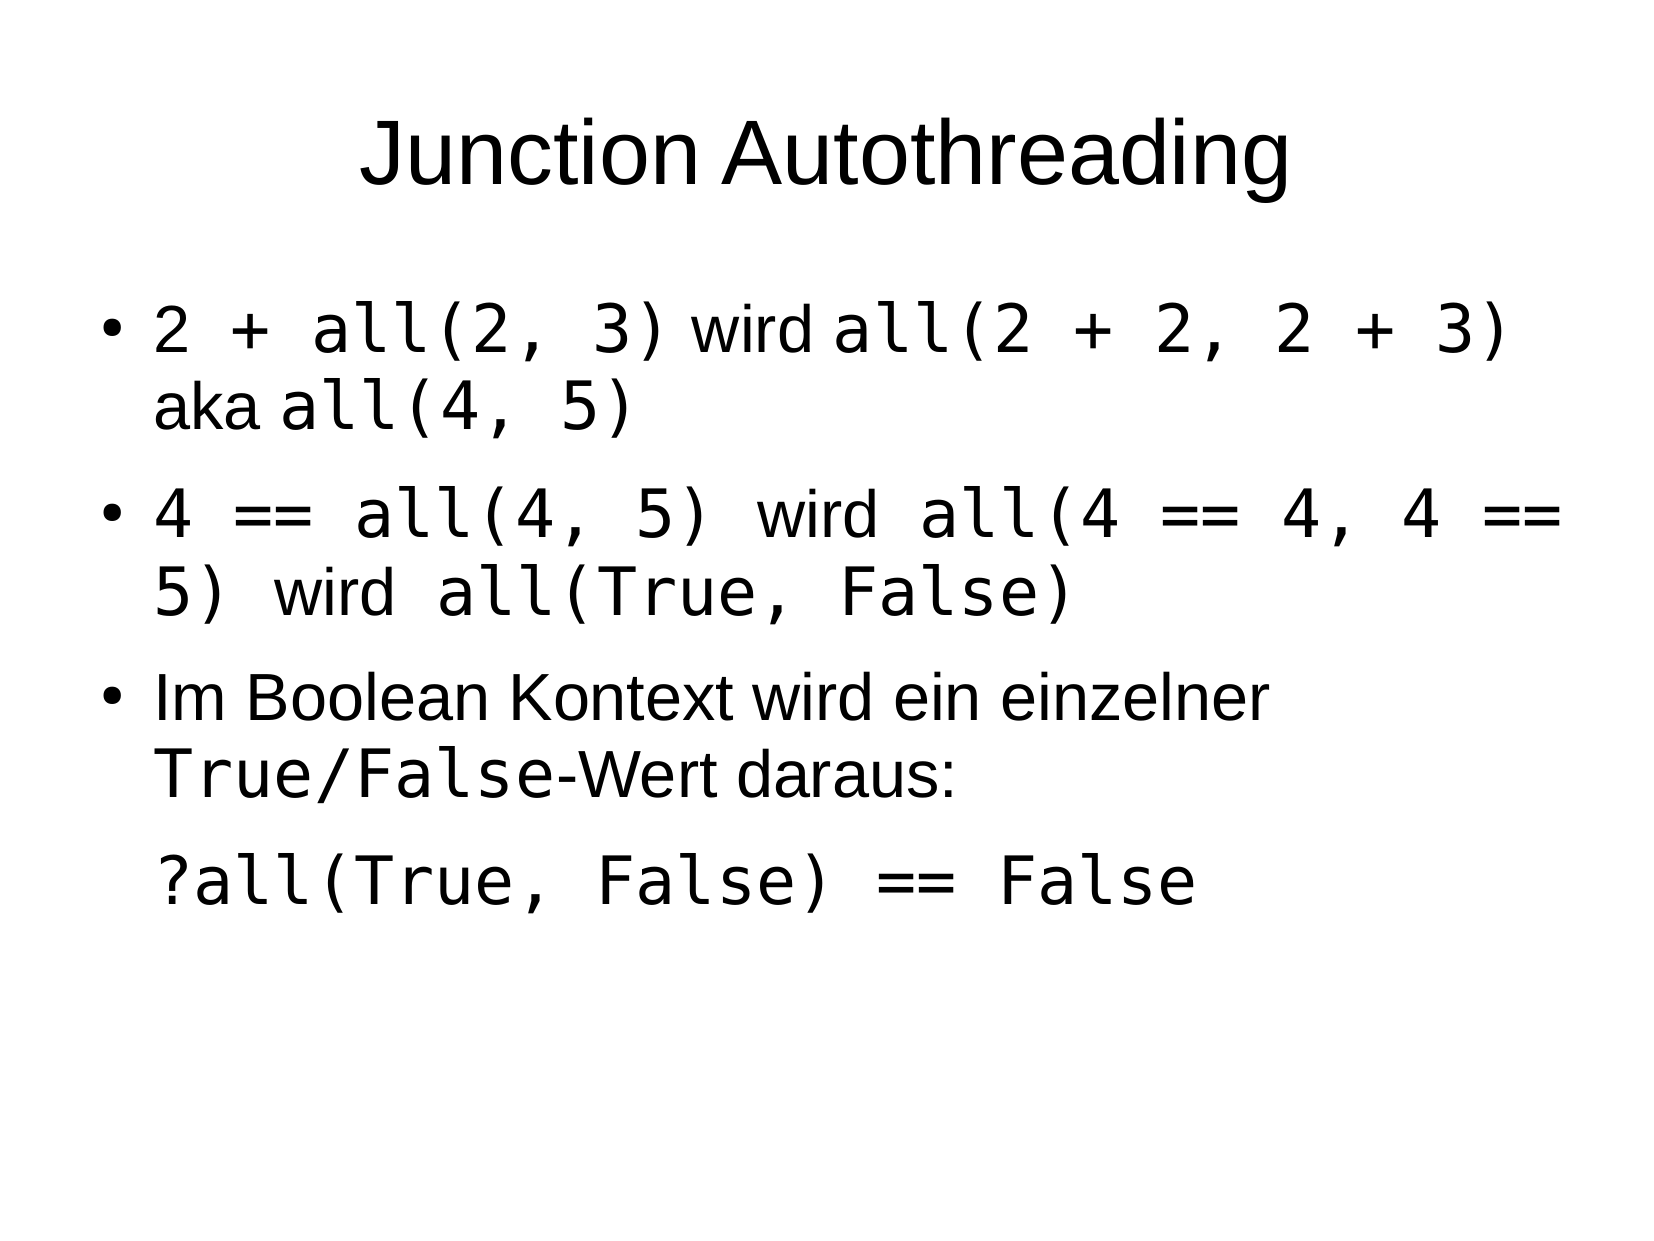

# Junction Autothreading
2 + all(2, 3) wird all(2 + 2, 2 + 3) aka all(4, 5)
4 == all(4, 5) wird all(4 == 4, 4 == 5) wird all(True, False)
Im Boolean Kontext wird ein einzelner True/False-Wert daraus:
?all(True, False) == False